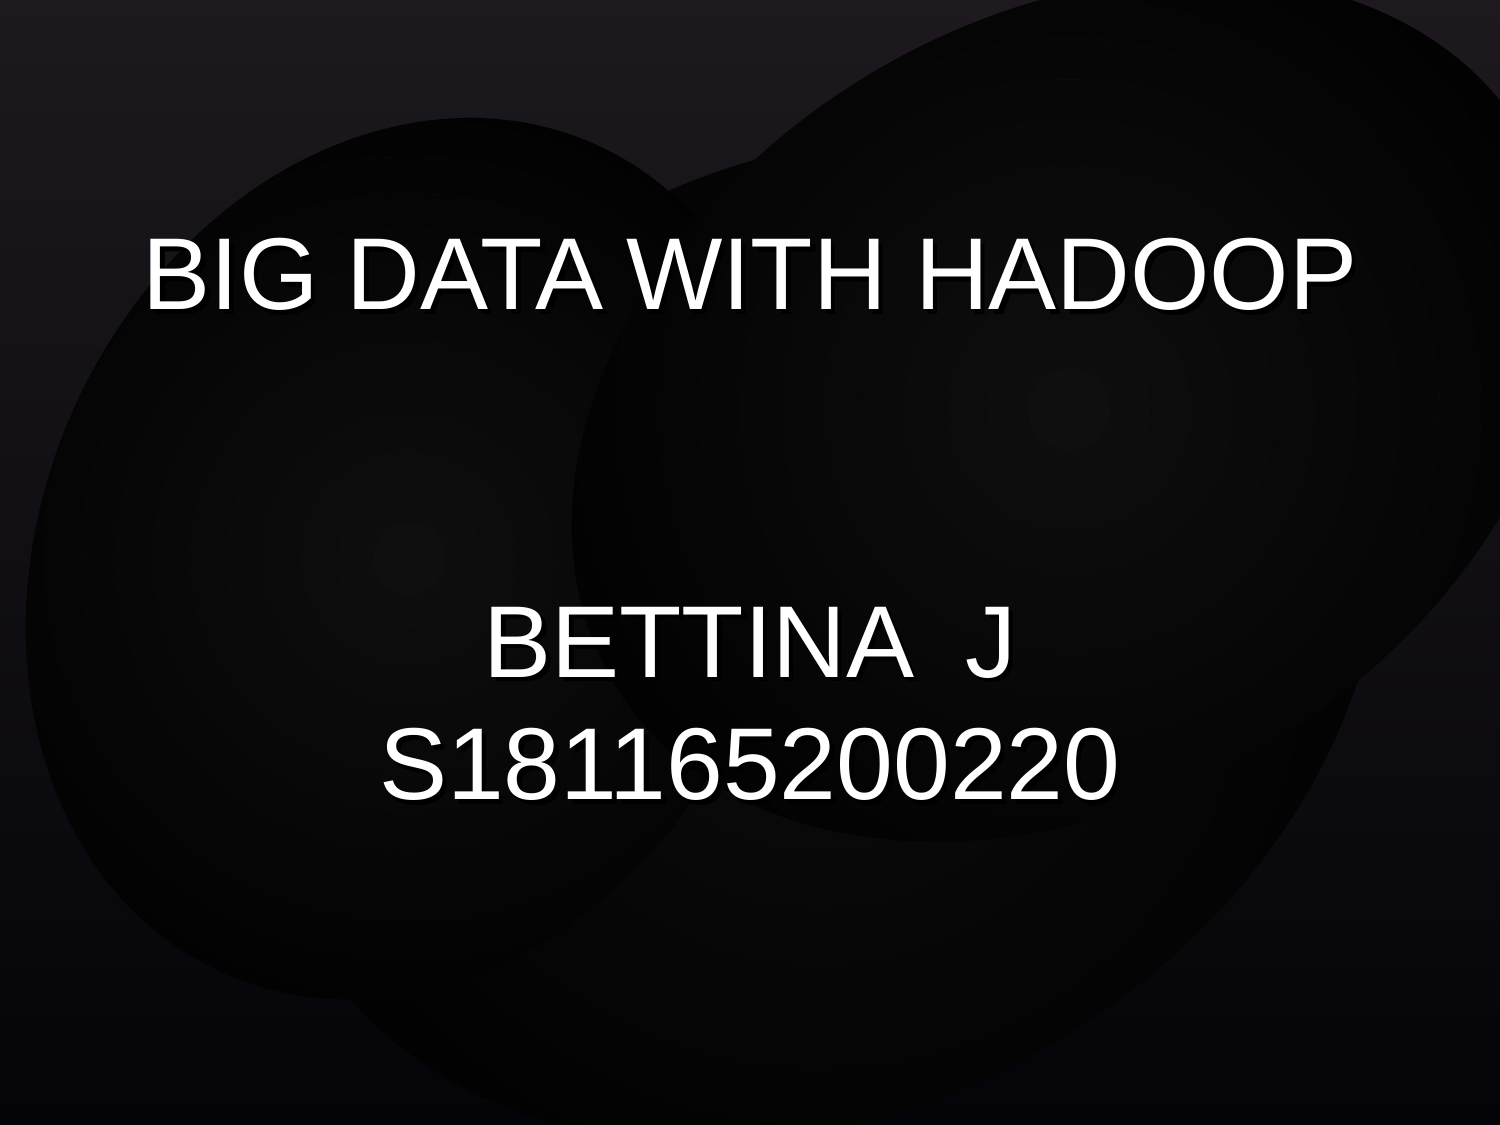

# BIG DATA WITH HADOOP BETTINA J S181165200220